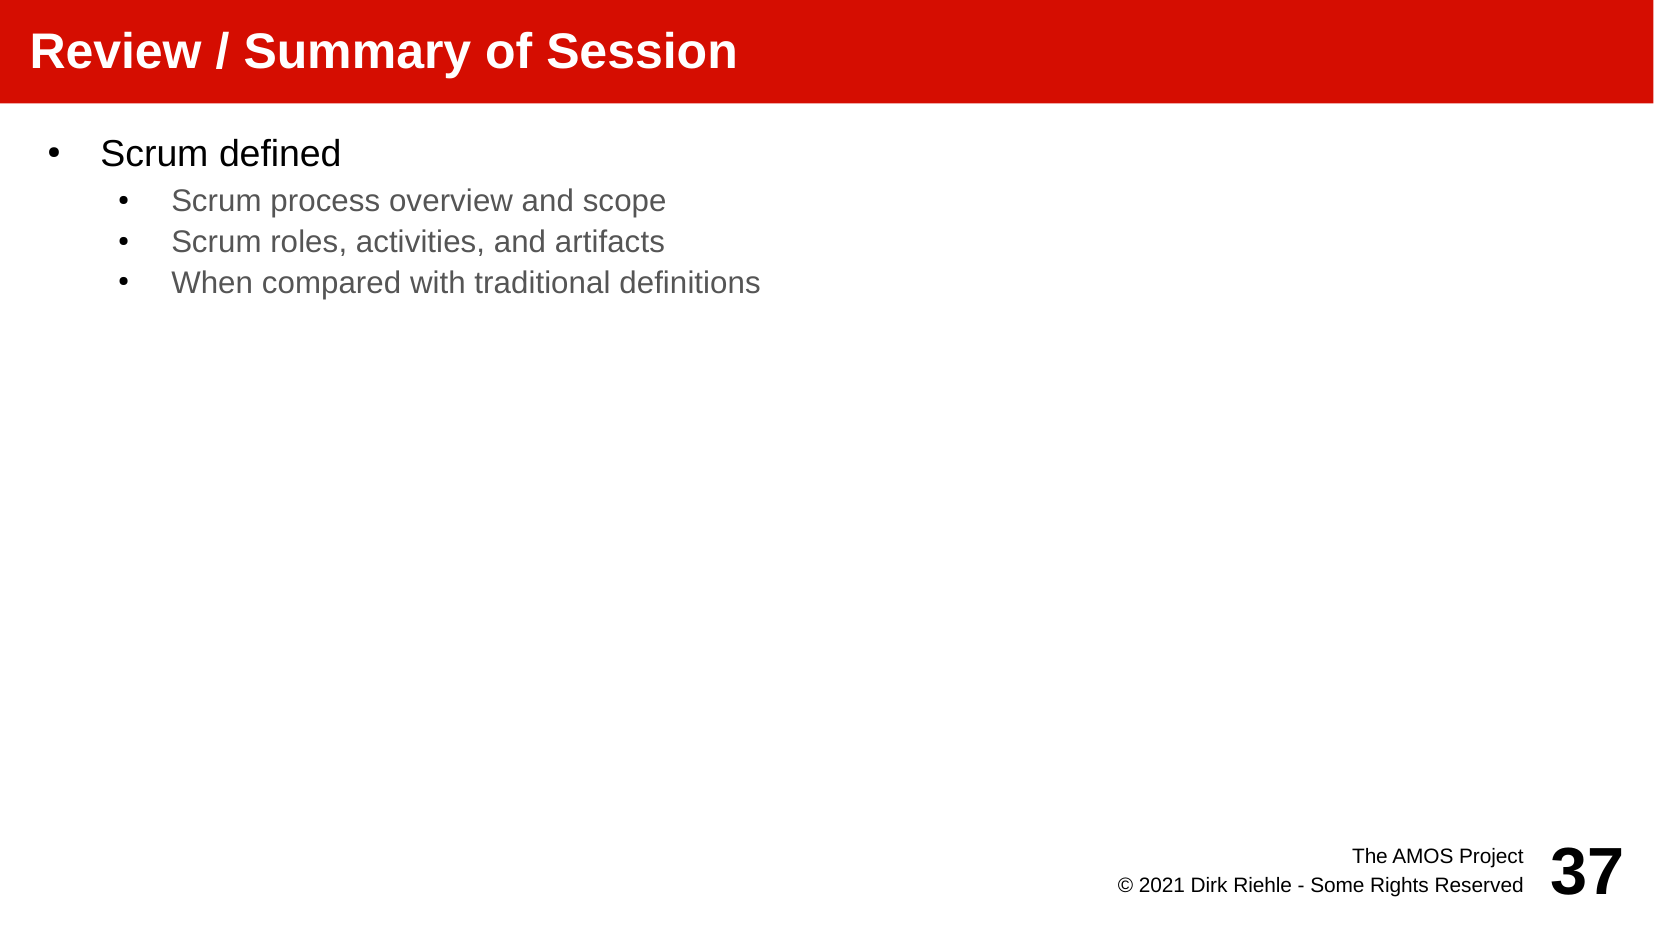

# Review / Summary of Session
Scrum defined
Scrum process overview and scope
Scrum roles, activities, and artifacts
When compared with traditional definitions
The AMOS Project
37
© 2021 Dirk Riehle - Some Rights Reserved